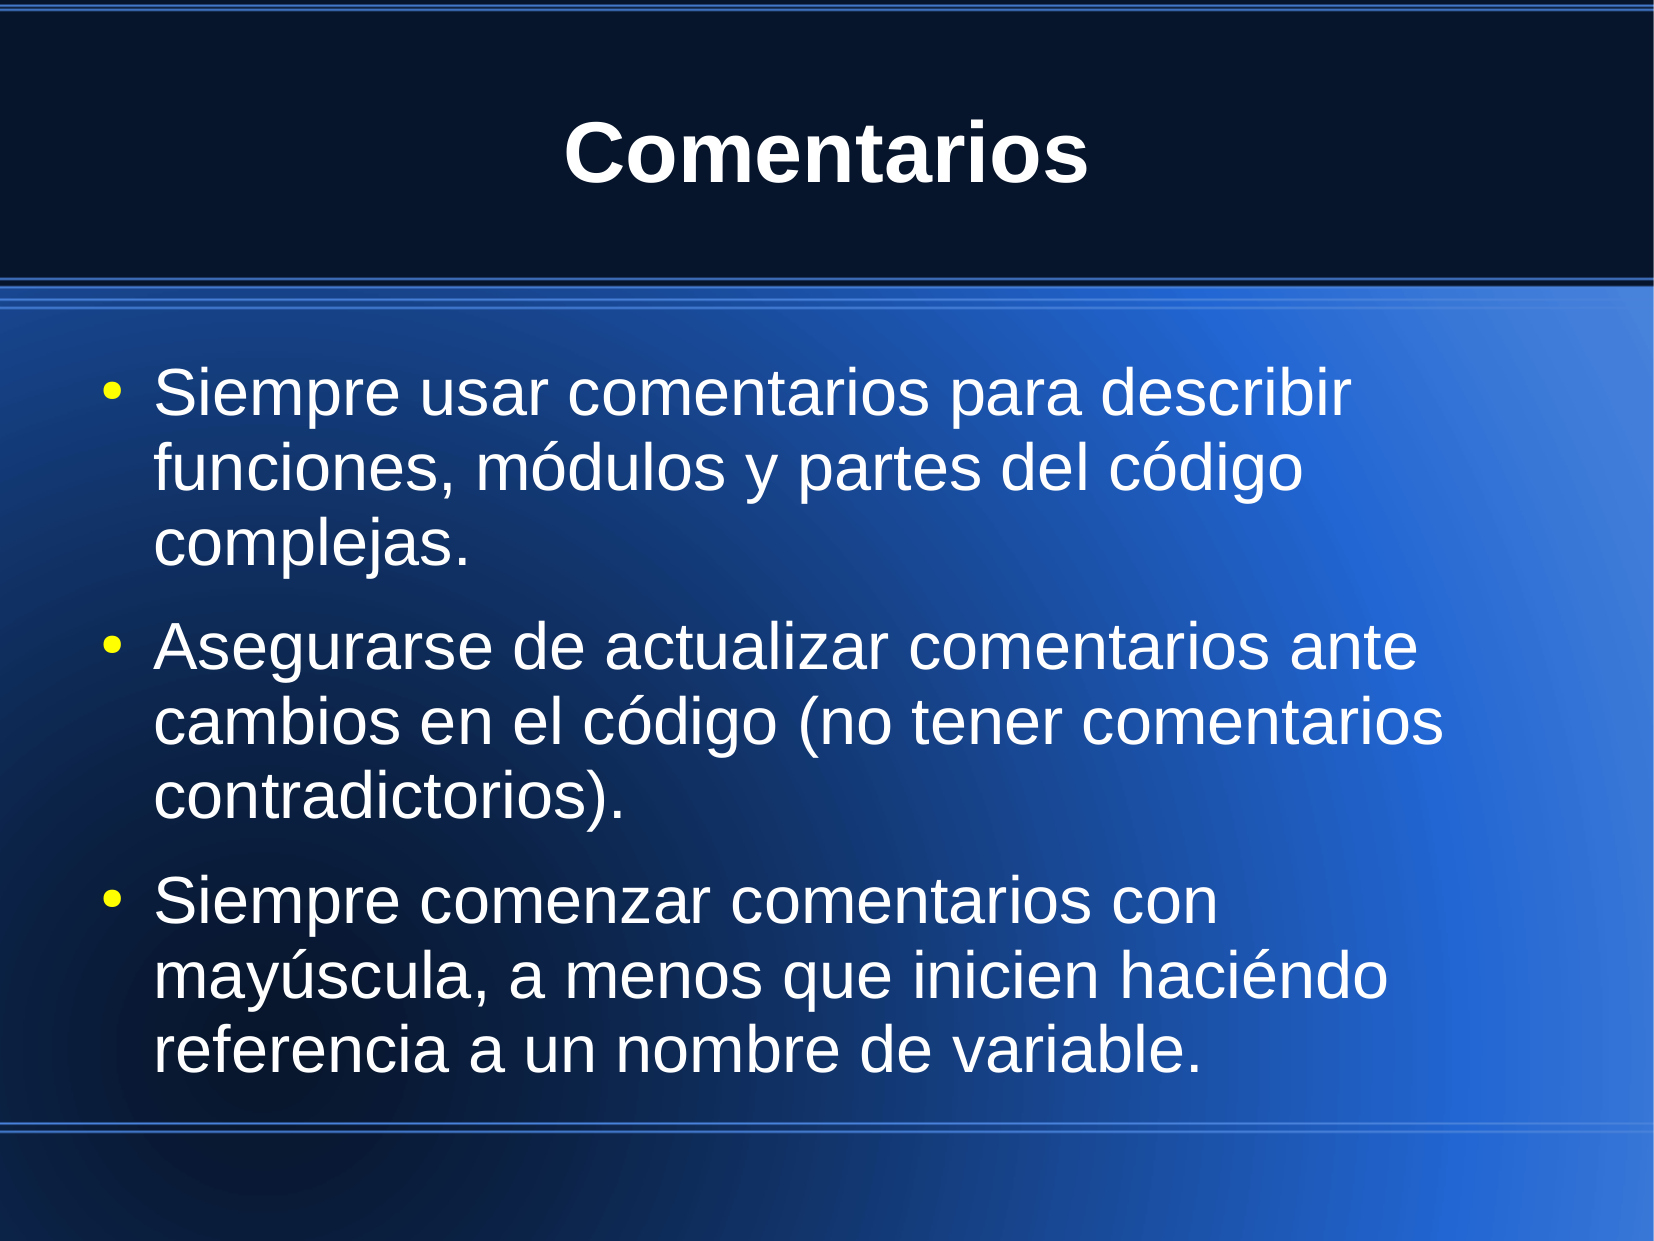

# Comentarios
Siempre usar comentarios para describir funciones, módulos y partes del código complejas.
Asegurarse de actualizar comentarios ante cambios en el código (no tener comentarios contradictorios).
Siempre comenzar comentarios con mayúscula, a menos que inicien haciéndo referencia a un nombre de variable.